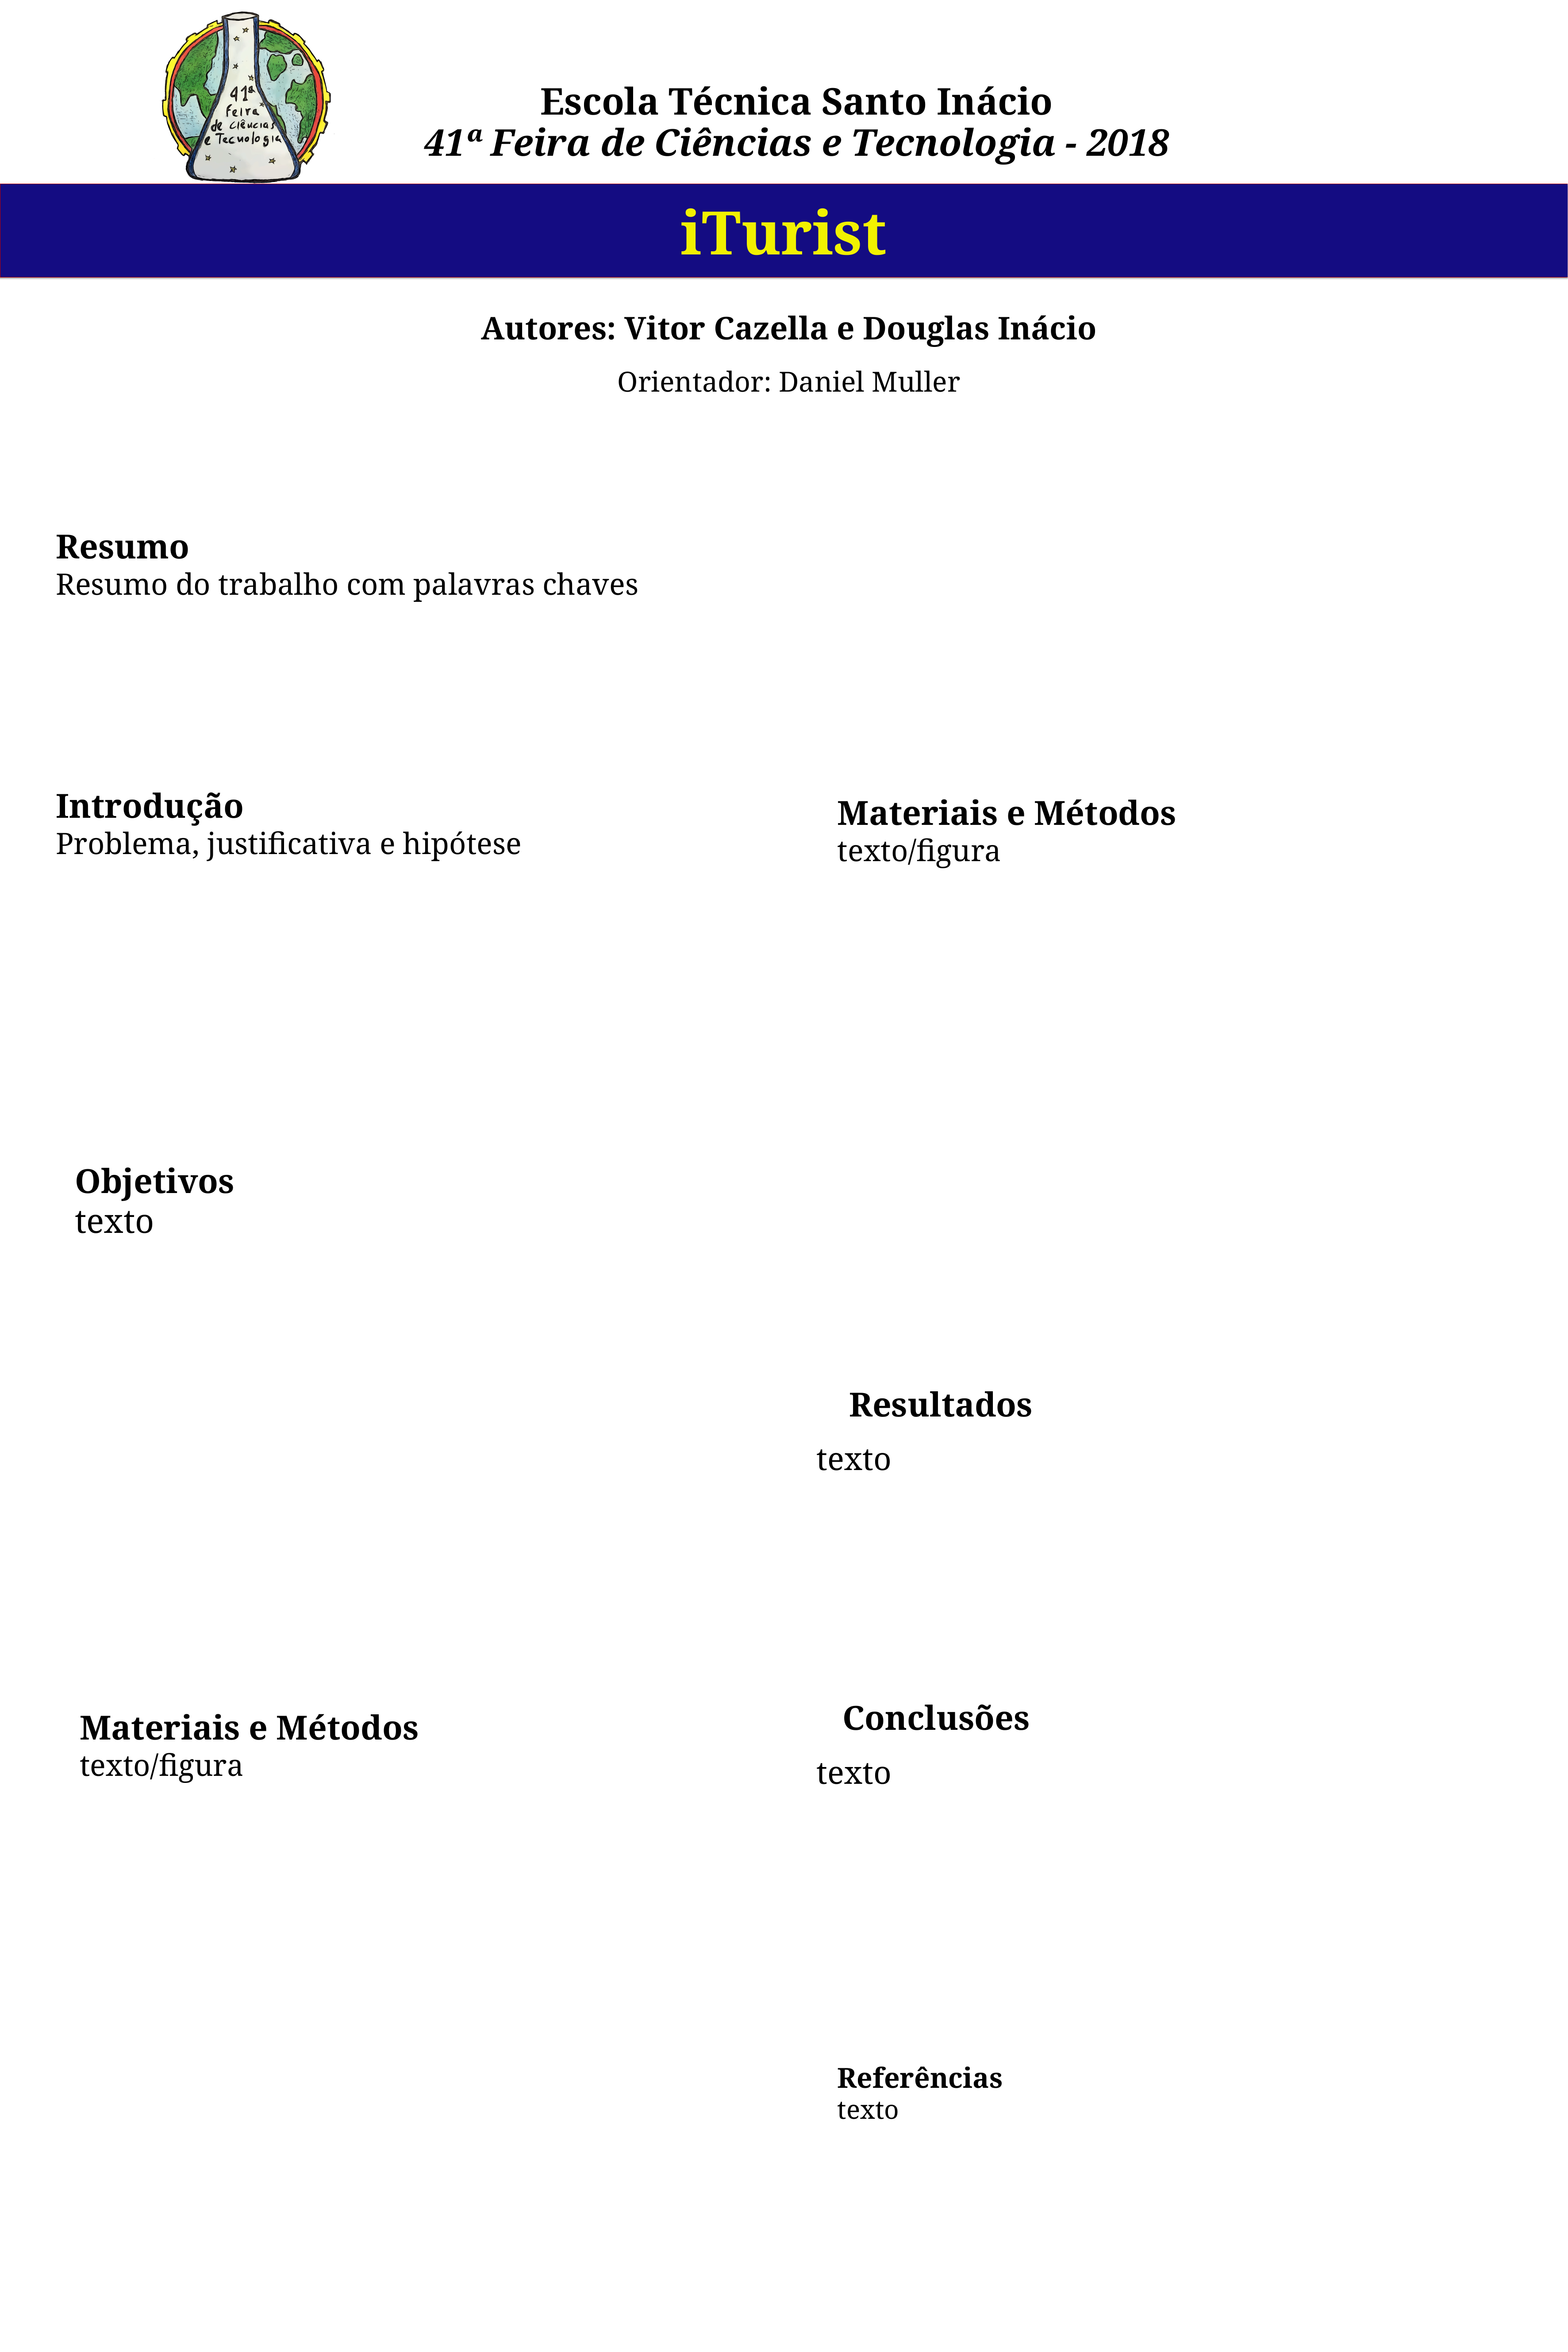

Escola Técnica Santo Inácio
41ª Feira de Ciências e Tecnologia - 2018
iTurist
Autores: Vitor Cazella e Douglas Inácio
Orientador: Daniel Muller
Resumo
Resumo do trabalho com palavras chaves
Introdução
Problema, justificativa e hipótese
Materiais e Métodos
texto/figura
Objetivos
texto
	Resultados
texto
 Conclusões
texto
Materiais e Métodos
texto/figura
Referências
texto